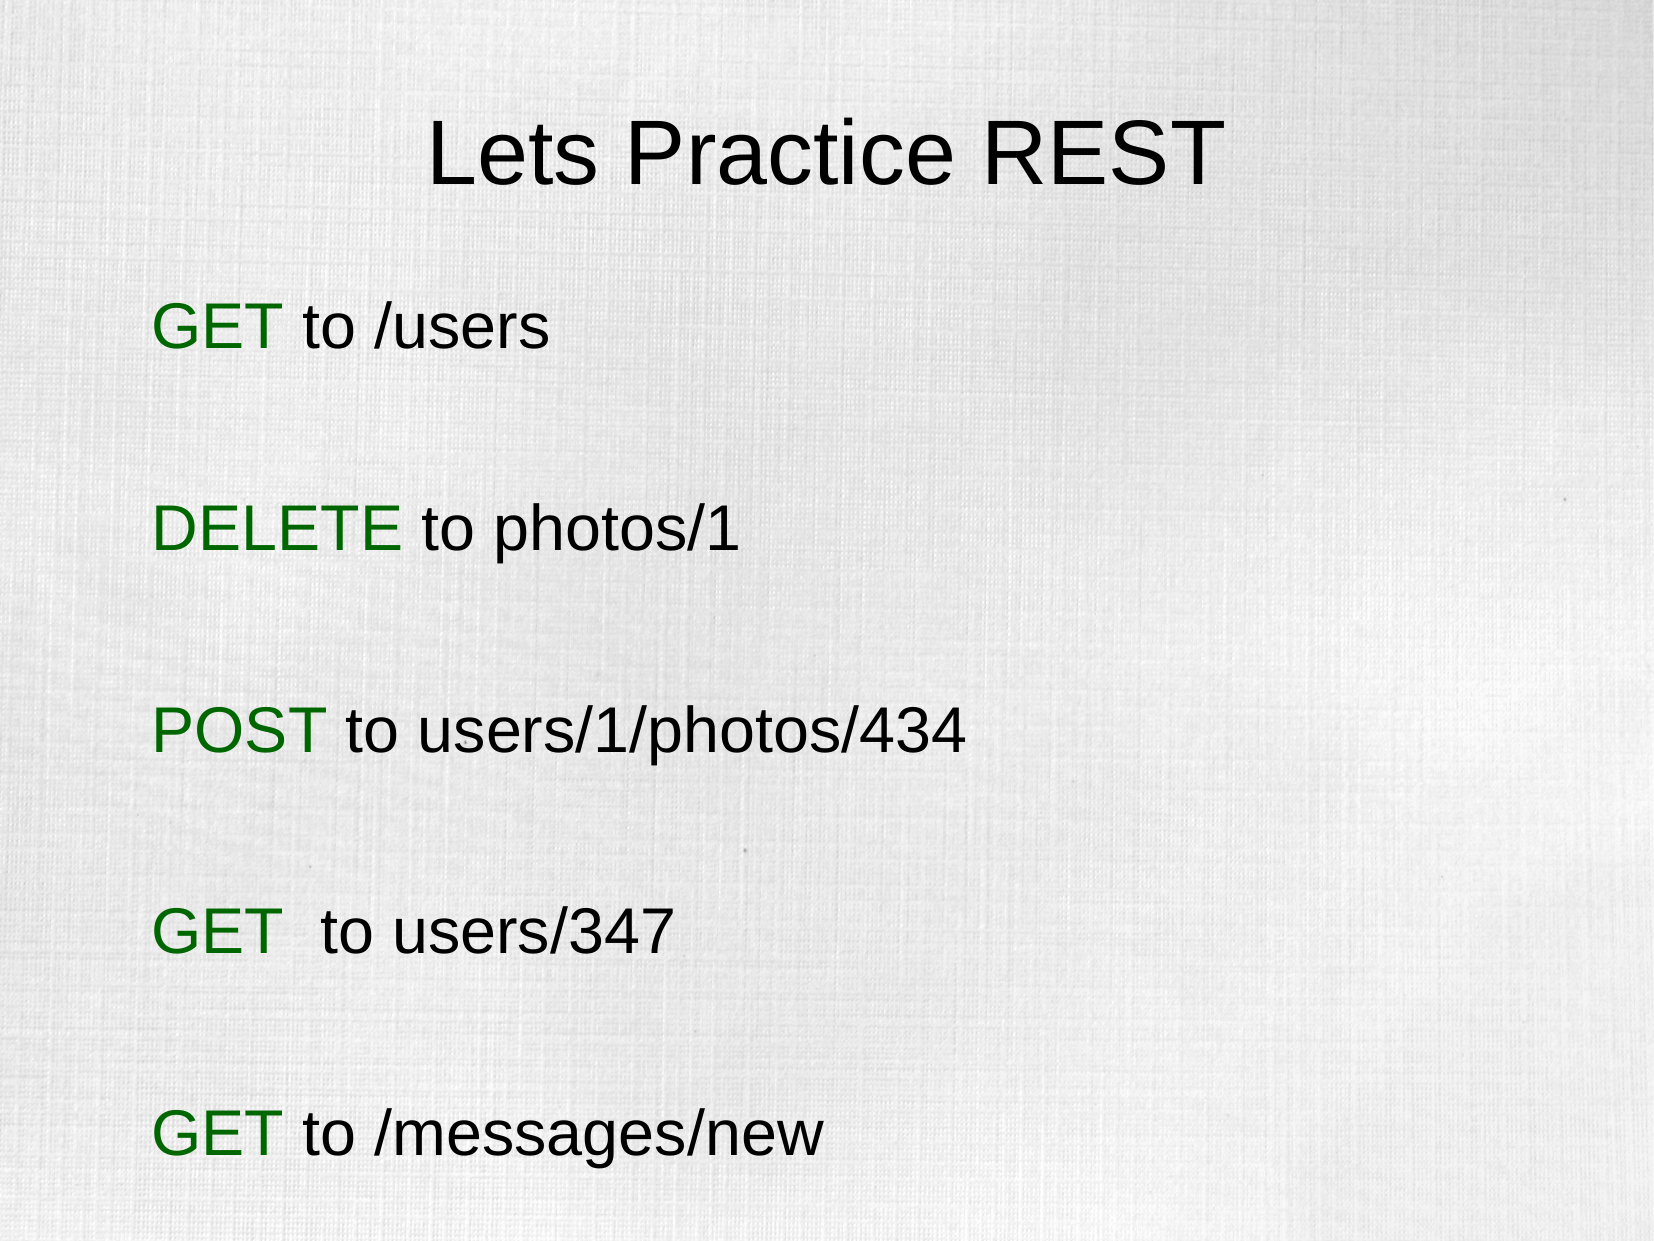

# Lets Practice REST
GET to /users
DELETE to photos/1
POST to users/1/photos/434
GET to users/347
GET to /messages/new